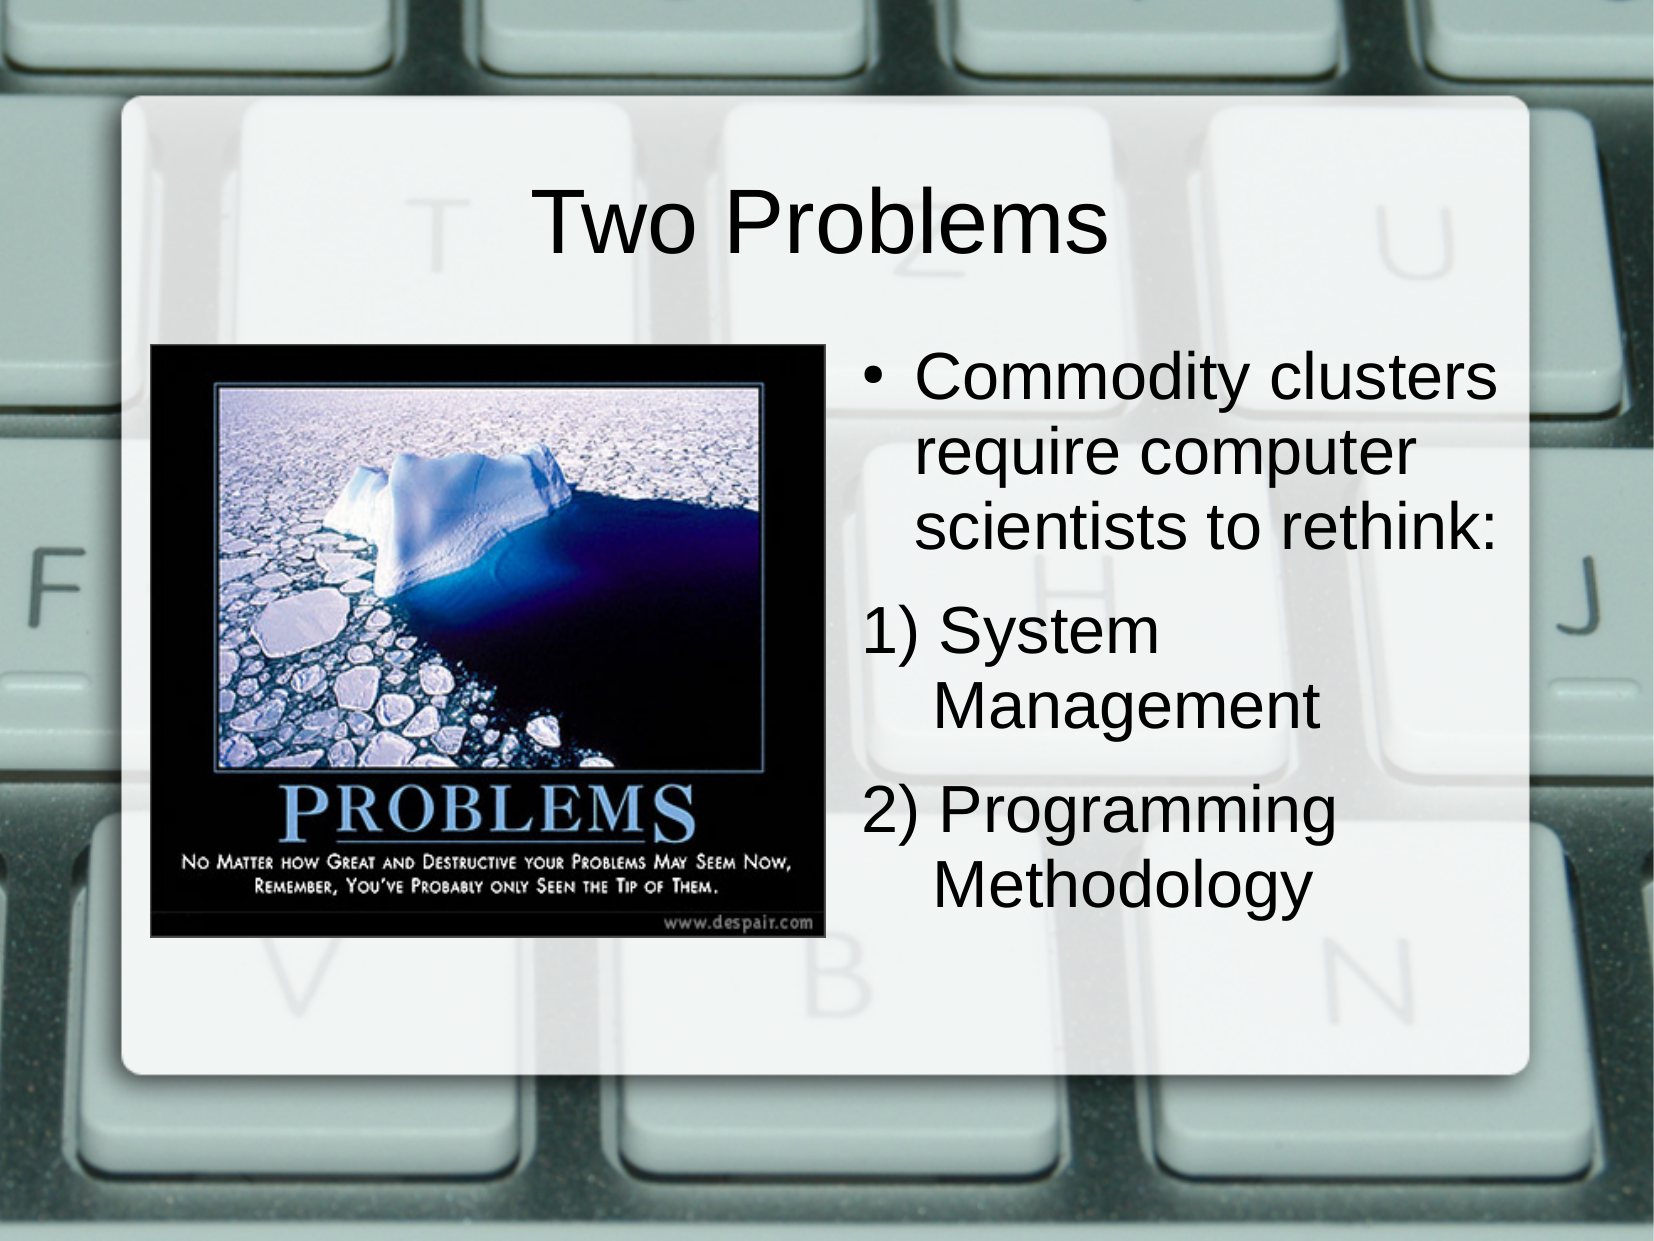

# Two Problems
Commodity clusters require computer scientists to rethink:
 System Management
 Programming 	 	 Methodology